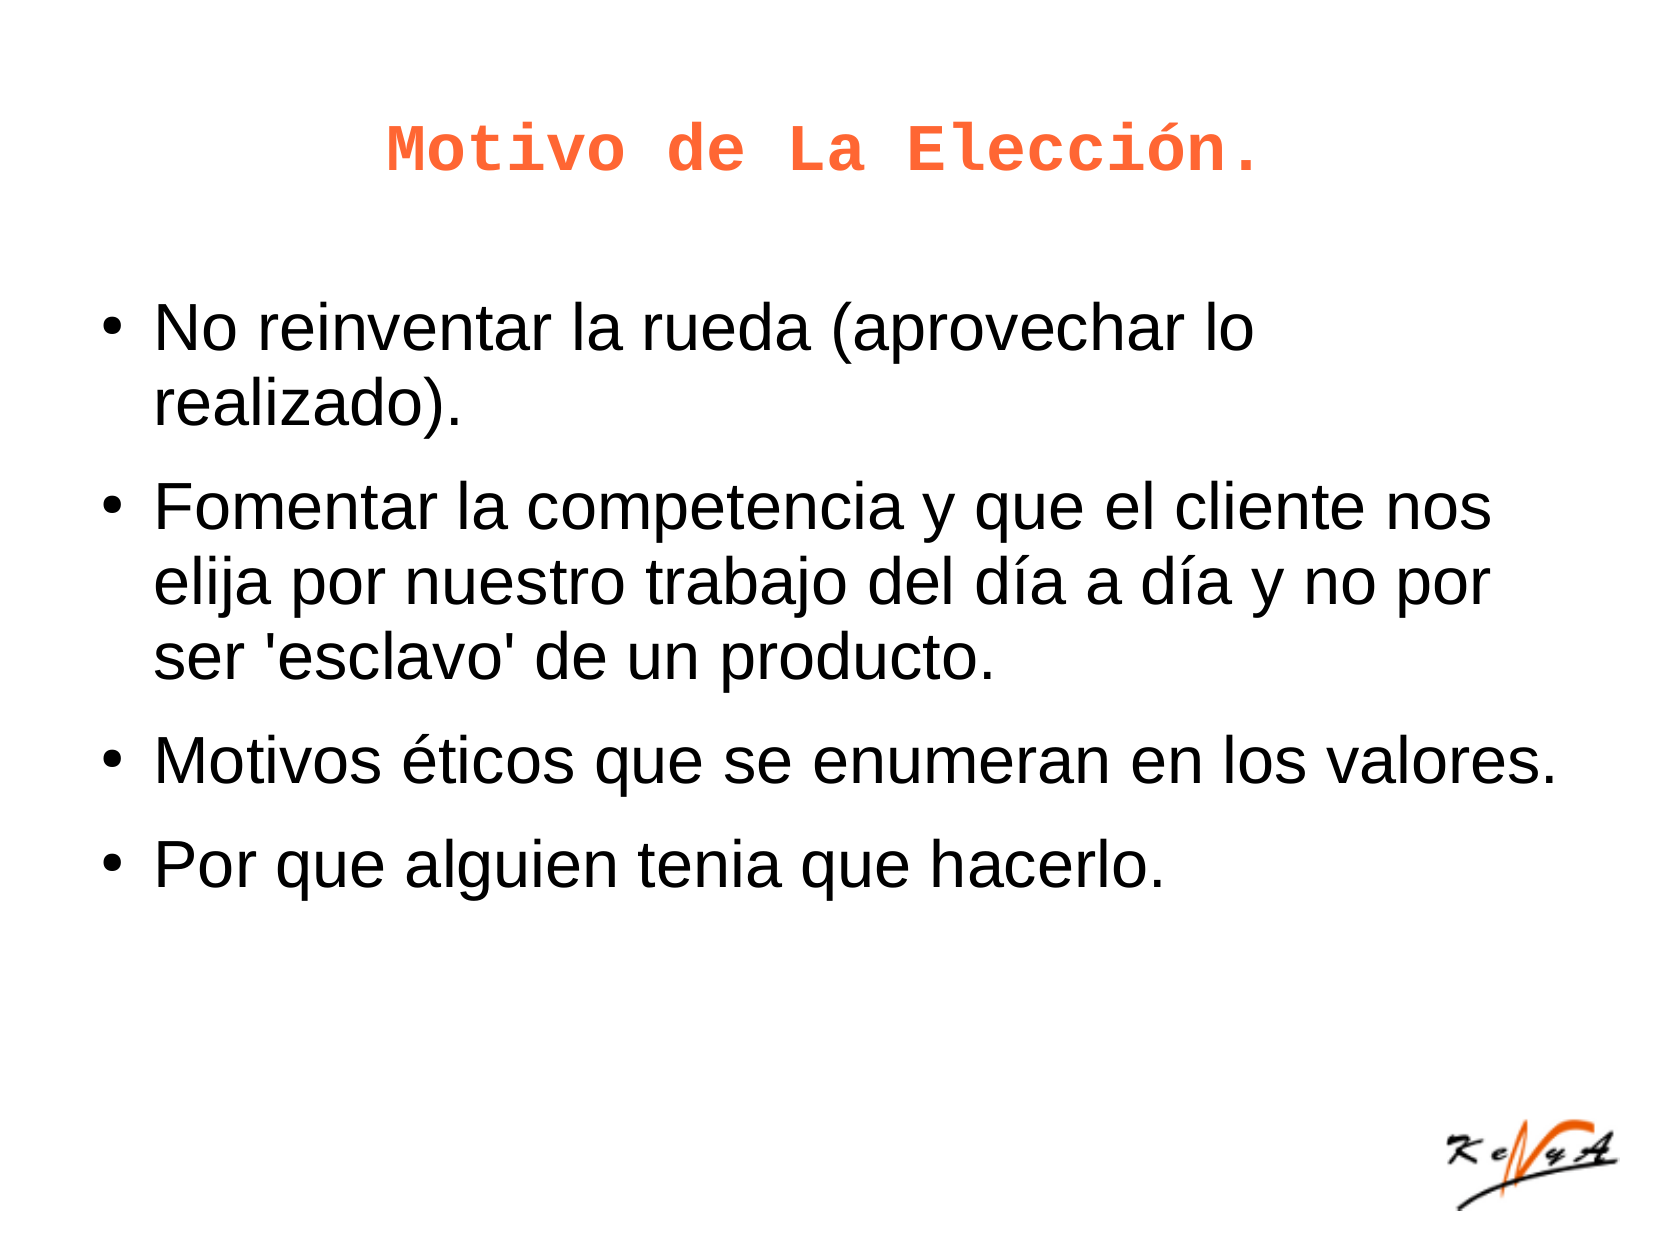

# Motivo de La Elección.
No reinventar la rueda (aprovechar lo realizado).
Fomentar la competencia y que el cliente nos elija por nuestro trabajo del día a día y no por ser 'esclavo' de un producto.
Motivos éticos que se enumeran en los valores.
Por que alguien tenia que hacerlo.